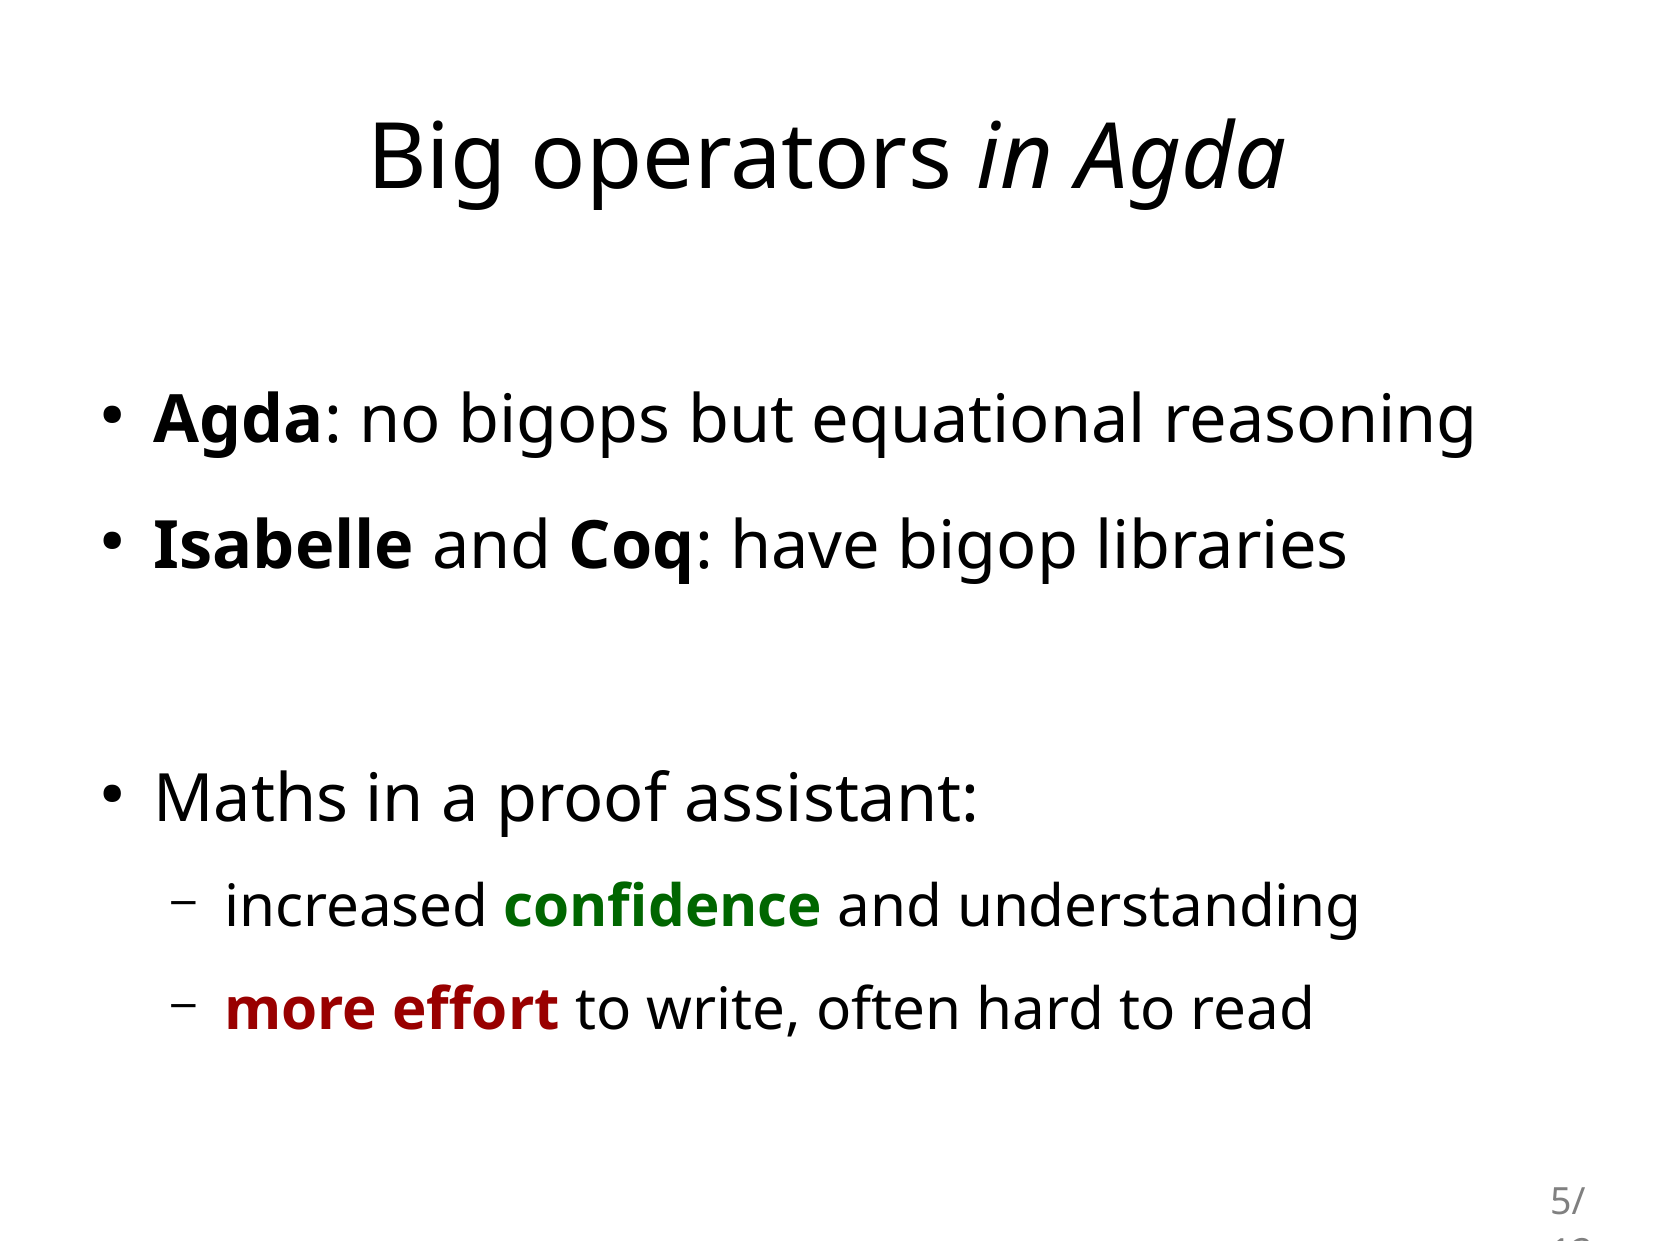

# Big operators in Agda
Agda: no bigops but equational reasoning
Isabelle and Coq: have bigop libraries
Maths in a proof assistant:
increased confidence and understanding
more effort to write, often hard to read